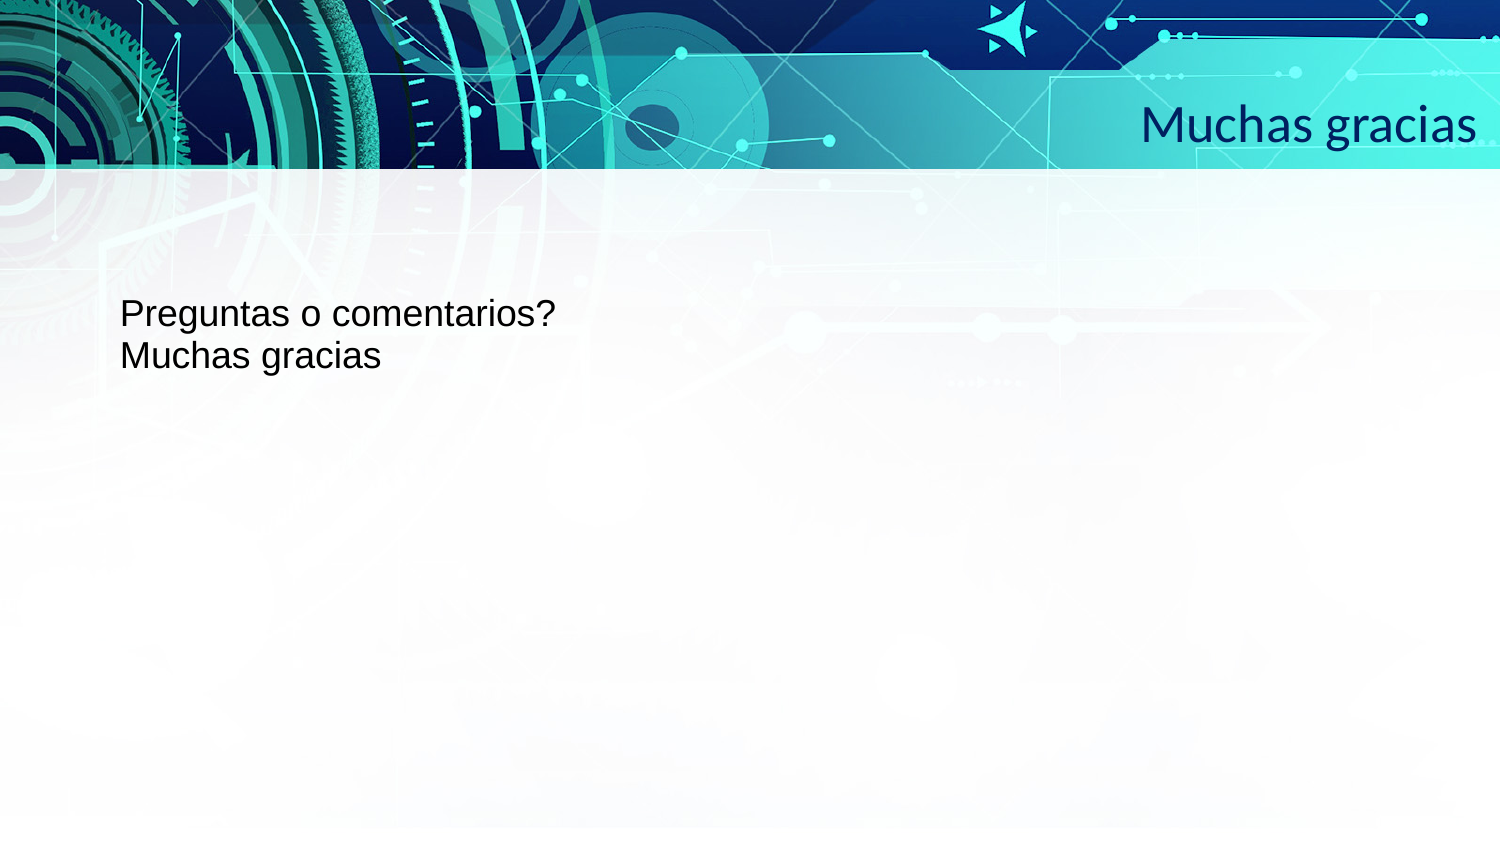

Muchas gracias
Preguntas o comentarios?
Muchas gracias